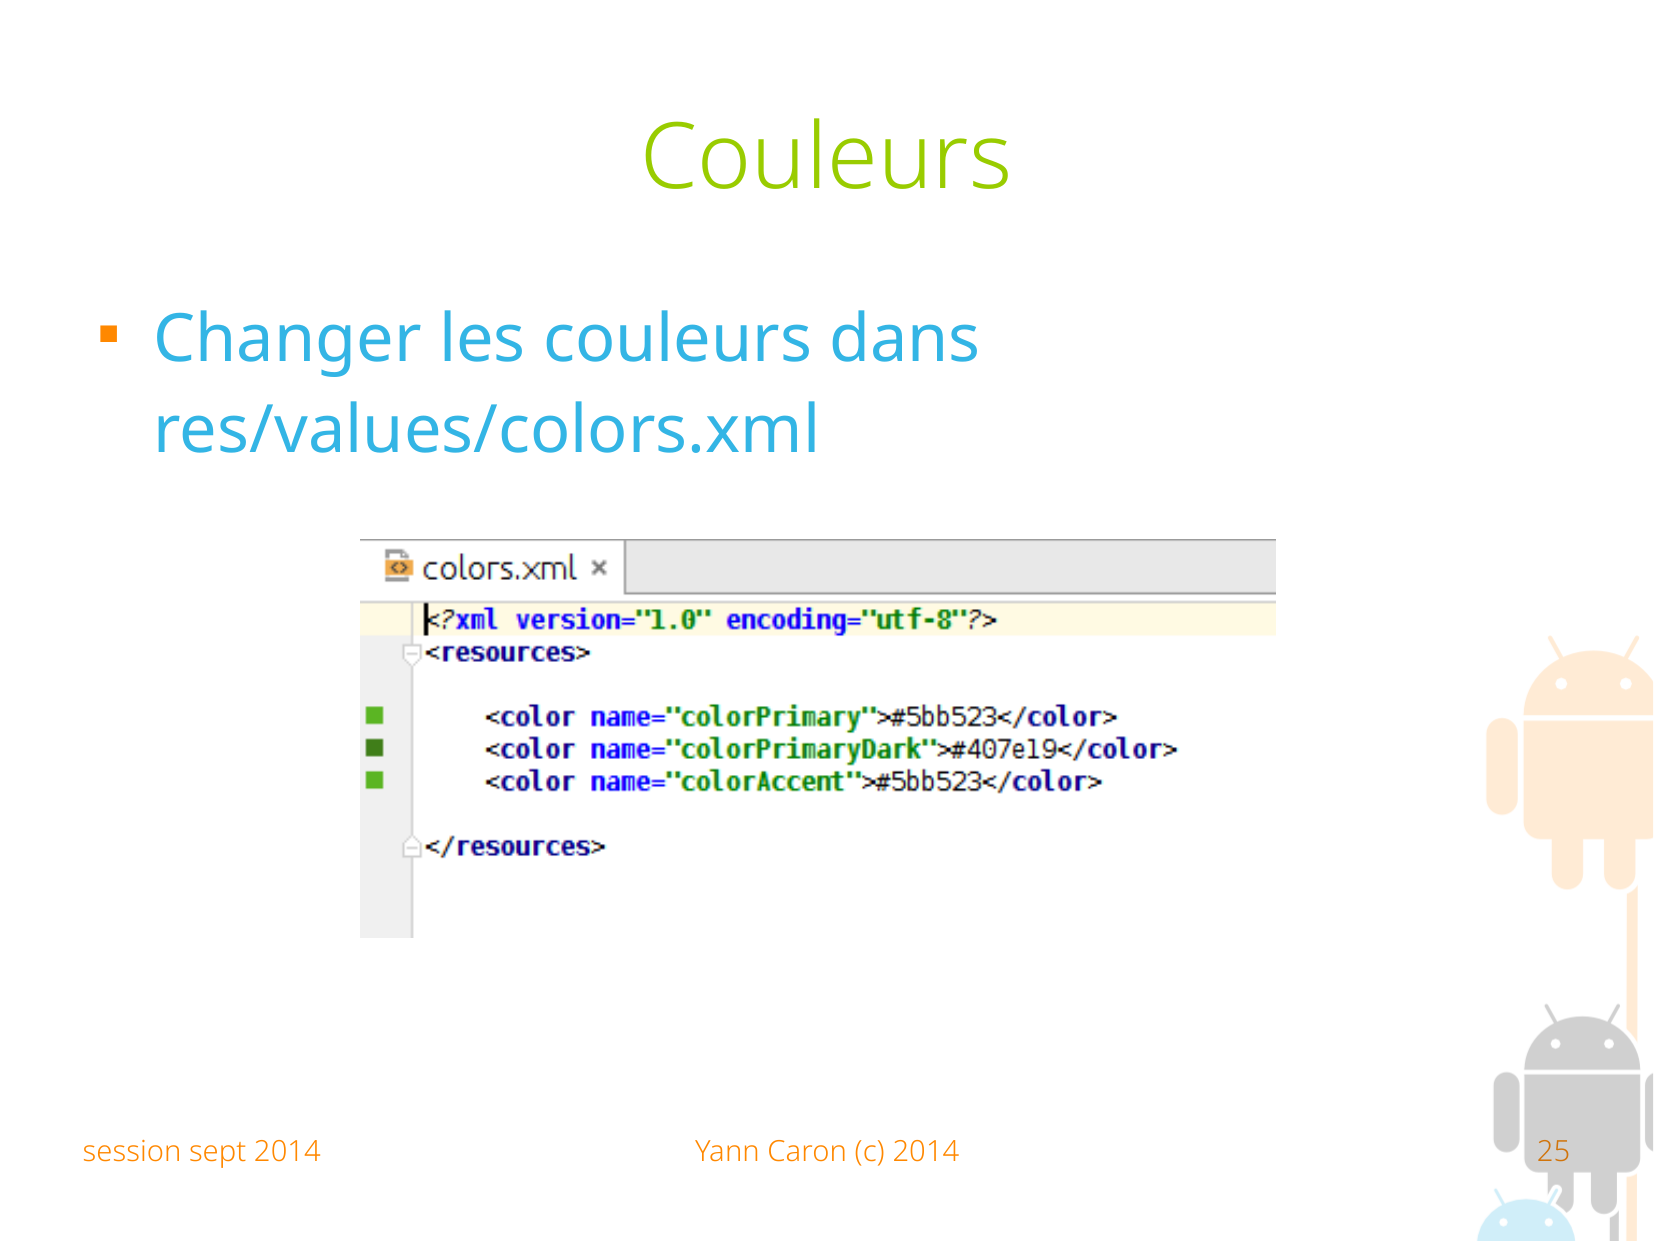

# Couleurs
Changer les couleurs dans res/values/colors.xml
session sept 2014
Yann Caron (c) 2014
25